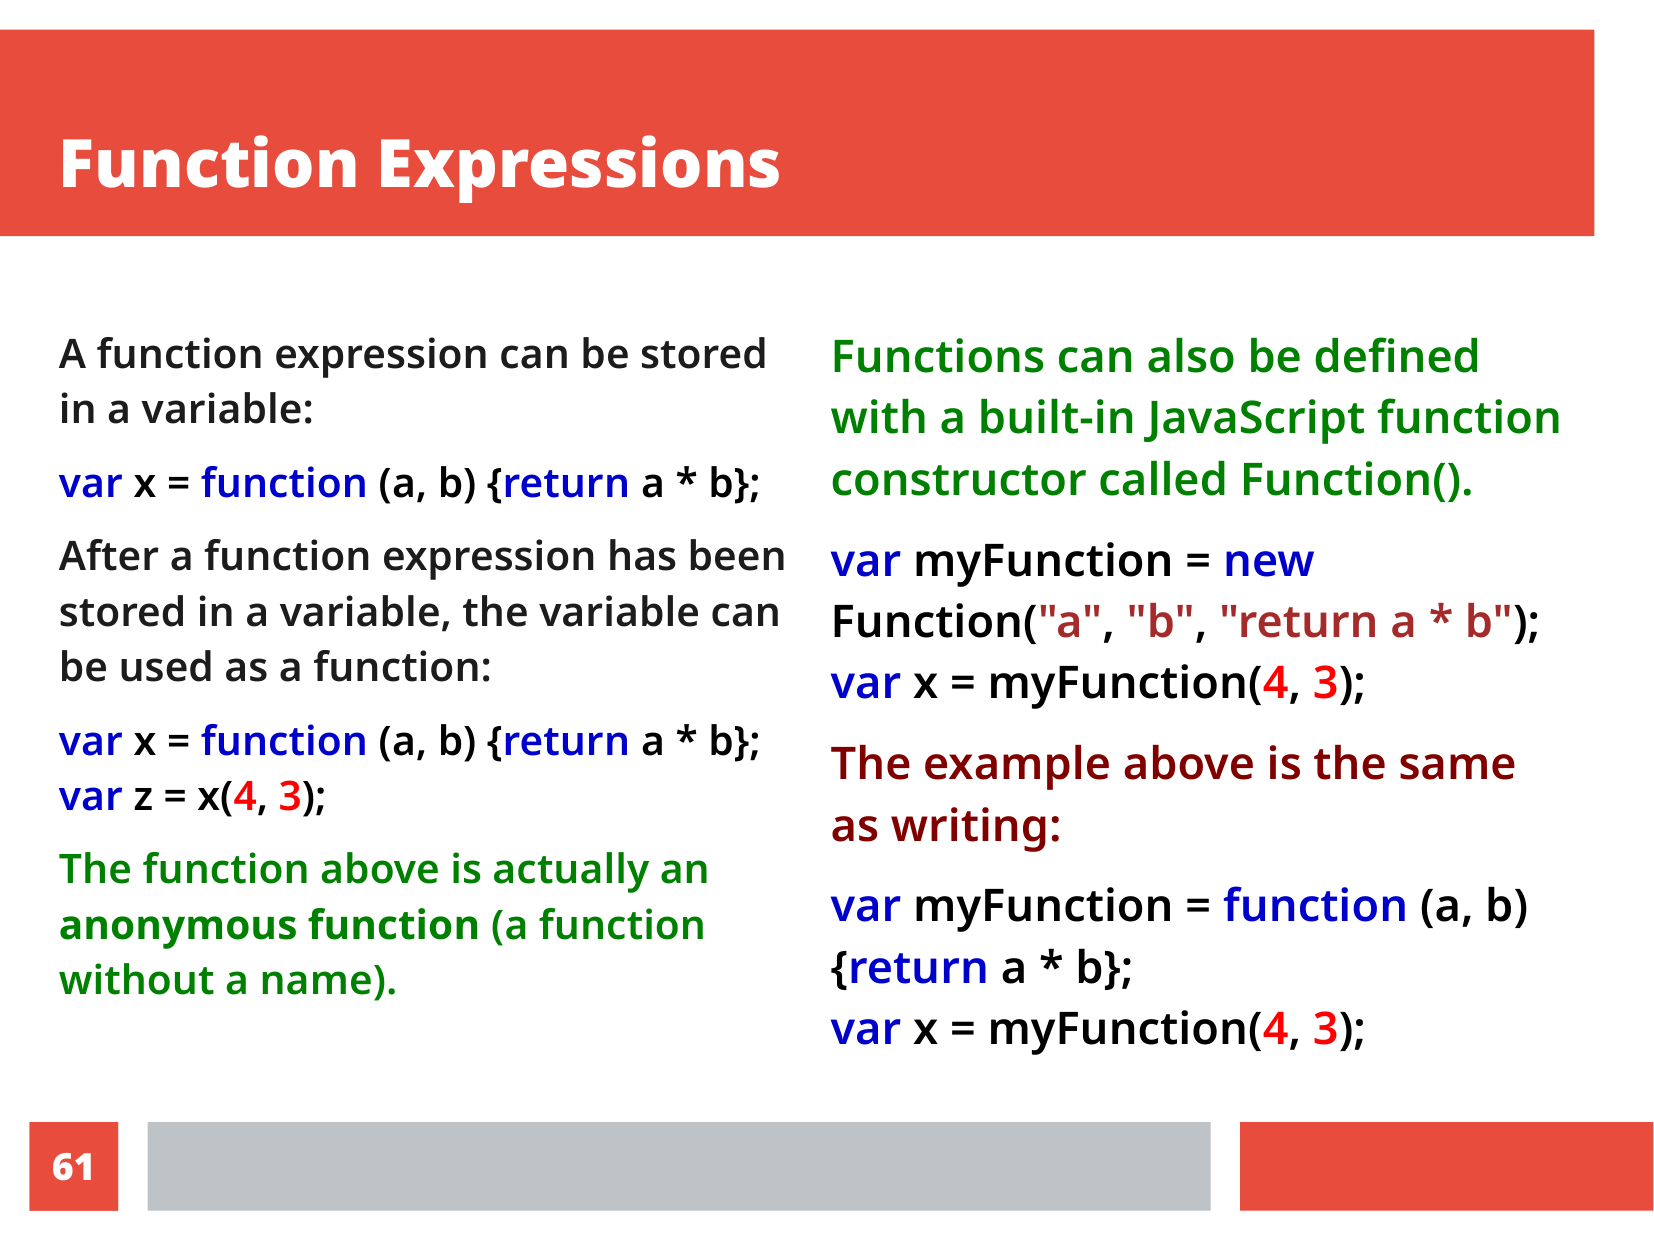

# Function Expressions
A function expression can be stored in a variable:
var x = function (a, b) {return a * b};
After a function expression has been stored in a variable, the variable can be used as a function:
var x = function (a, b) {return a * b};
var z = x(4, 3);
The function above is actually an anonymous function (a function without a name).
Functions can also be defined with a built-in JavaScript function constructor called Function().
var myFunction = new Function("a", "b", "return a * b");
var x = myFunction(4, 3);
The example above is the same as writing:
var myFunction = function (a, b) {return a * b};
var x = myFunction(4, 3);
61